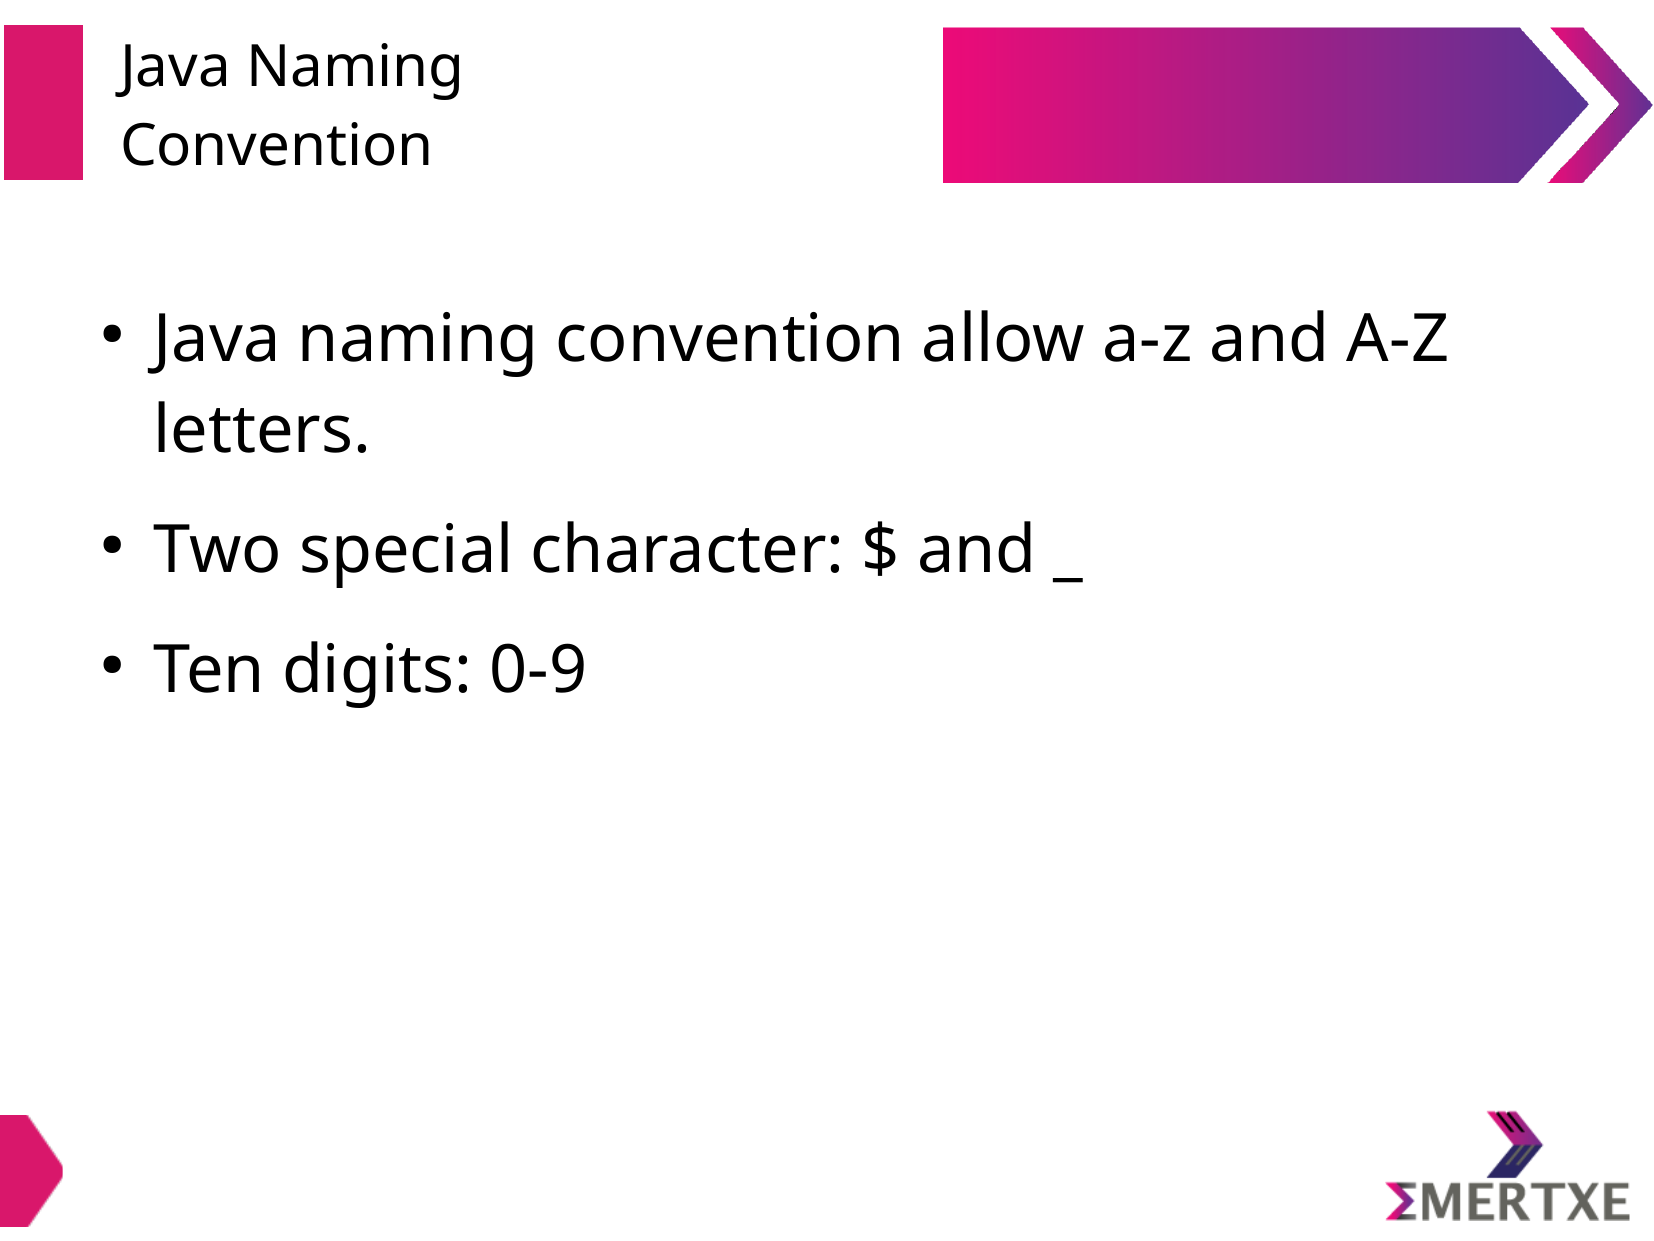

# Java Naming Convention
Java naming convention allow a-z and A-Z letters.
Two special character: $ and _
Ten digits: 0-9